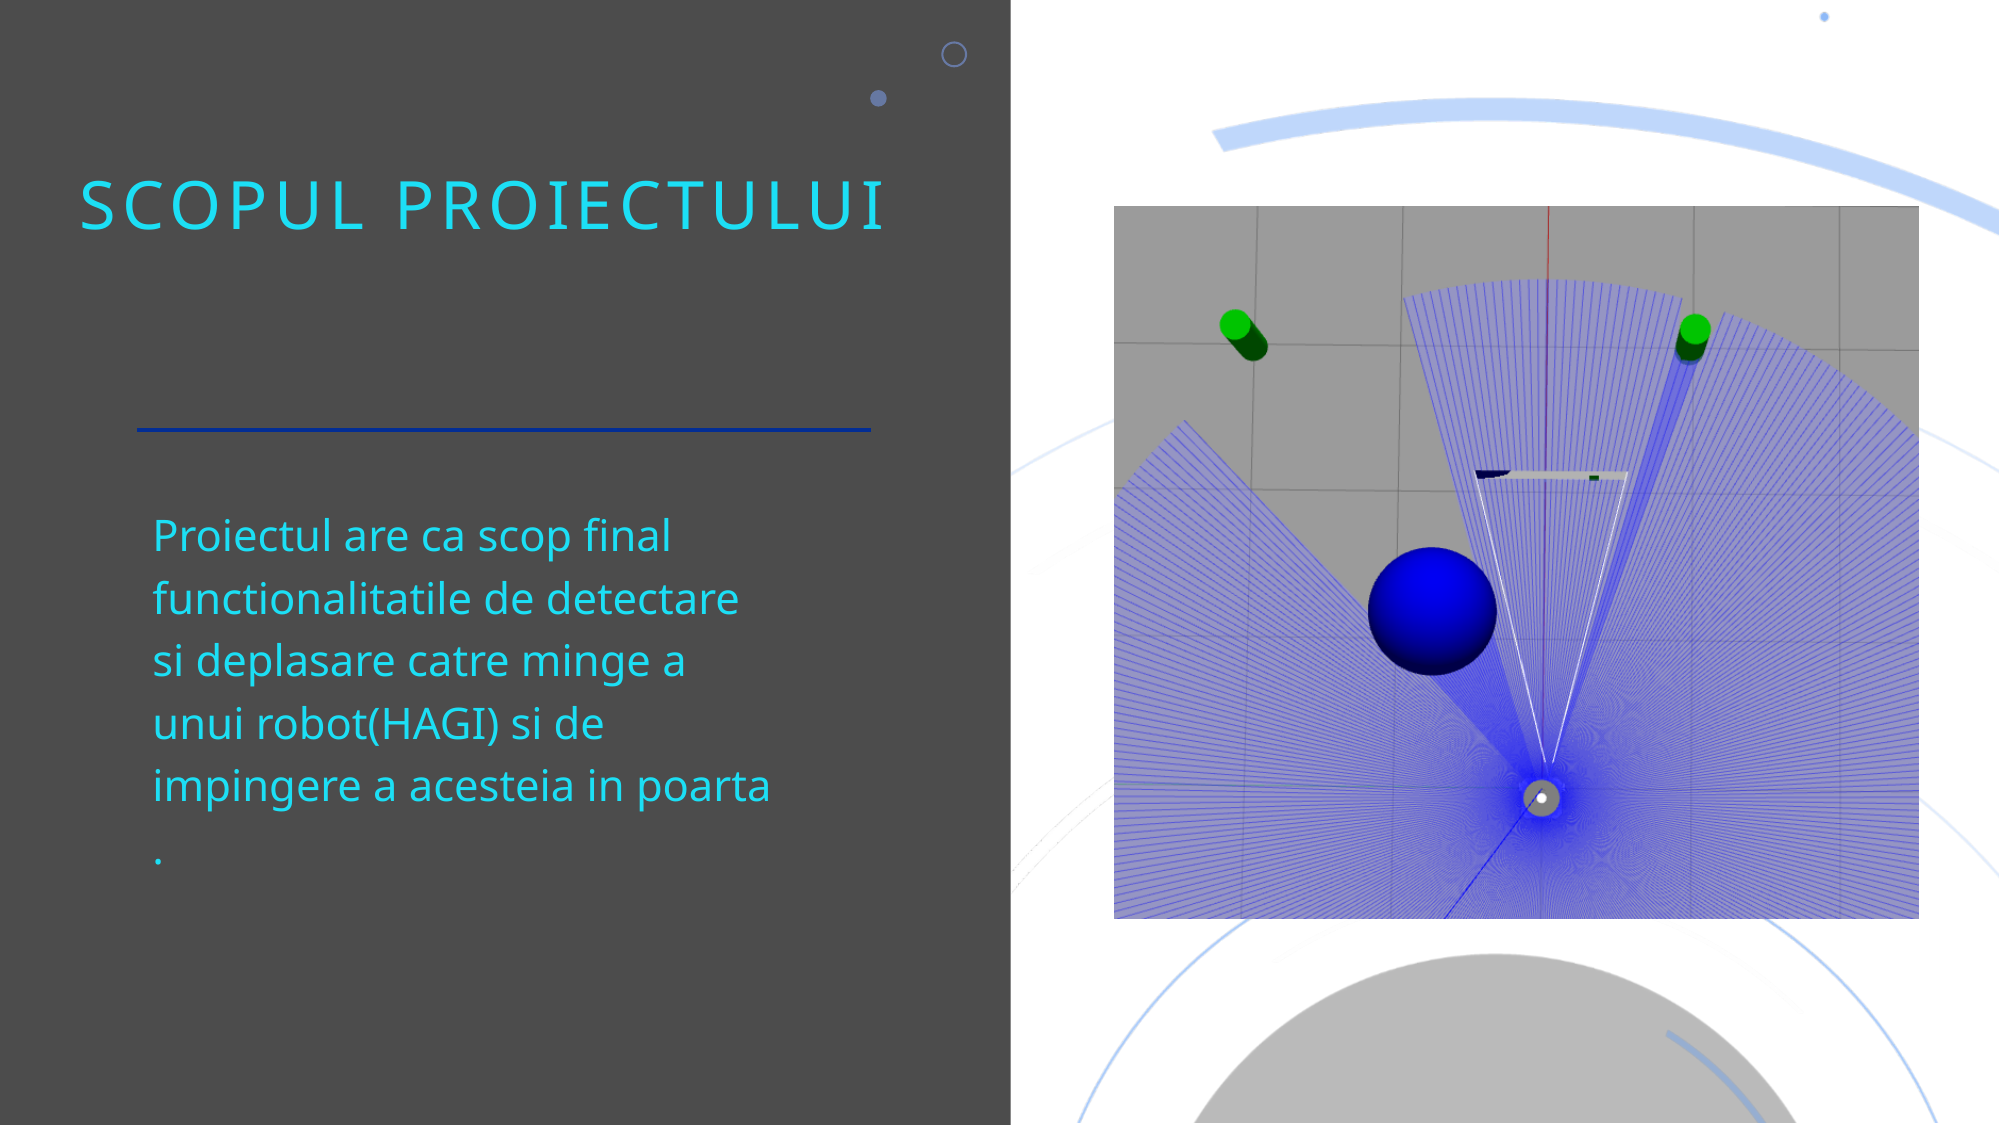

# SCOPUL PROIECTULUI
Proiectul are ca scop final functionalitatile de detectare si deplasare catre minge a unui robot(HAGI) si de impingere a acesteia in poarta .